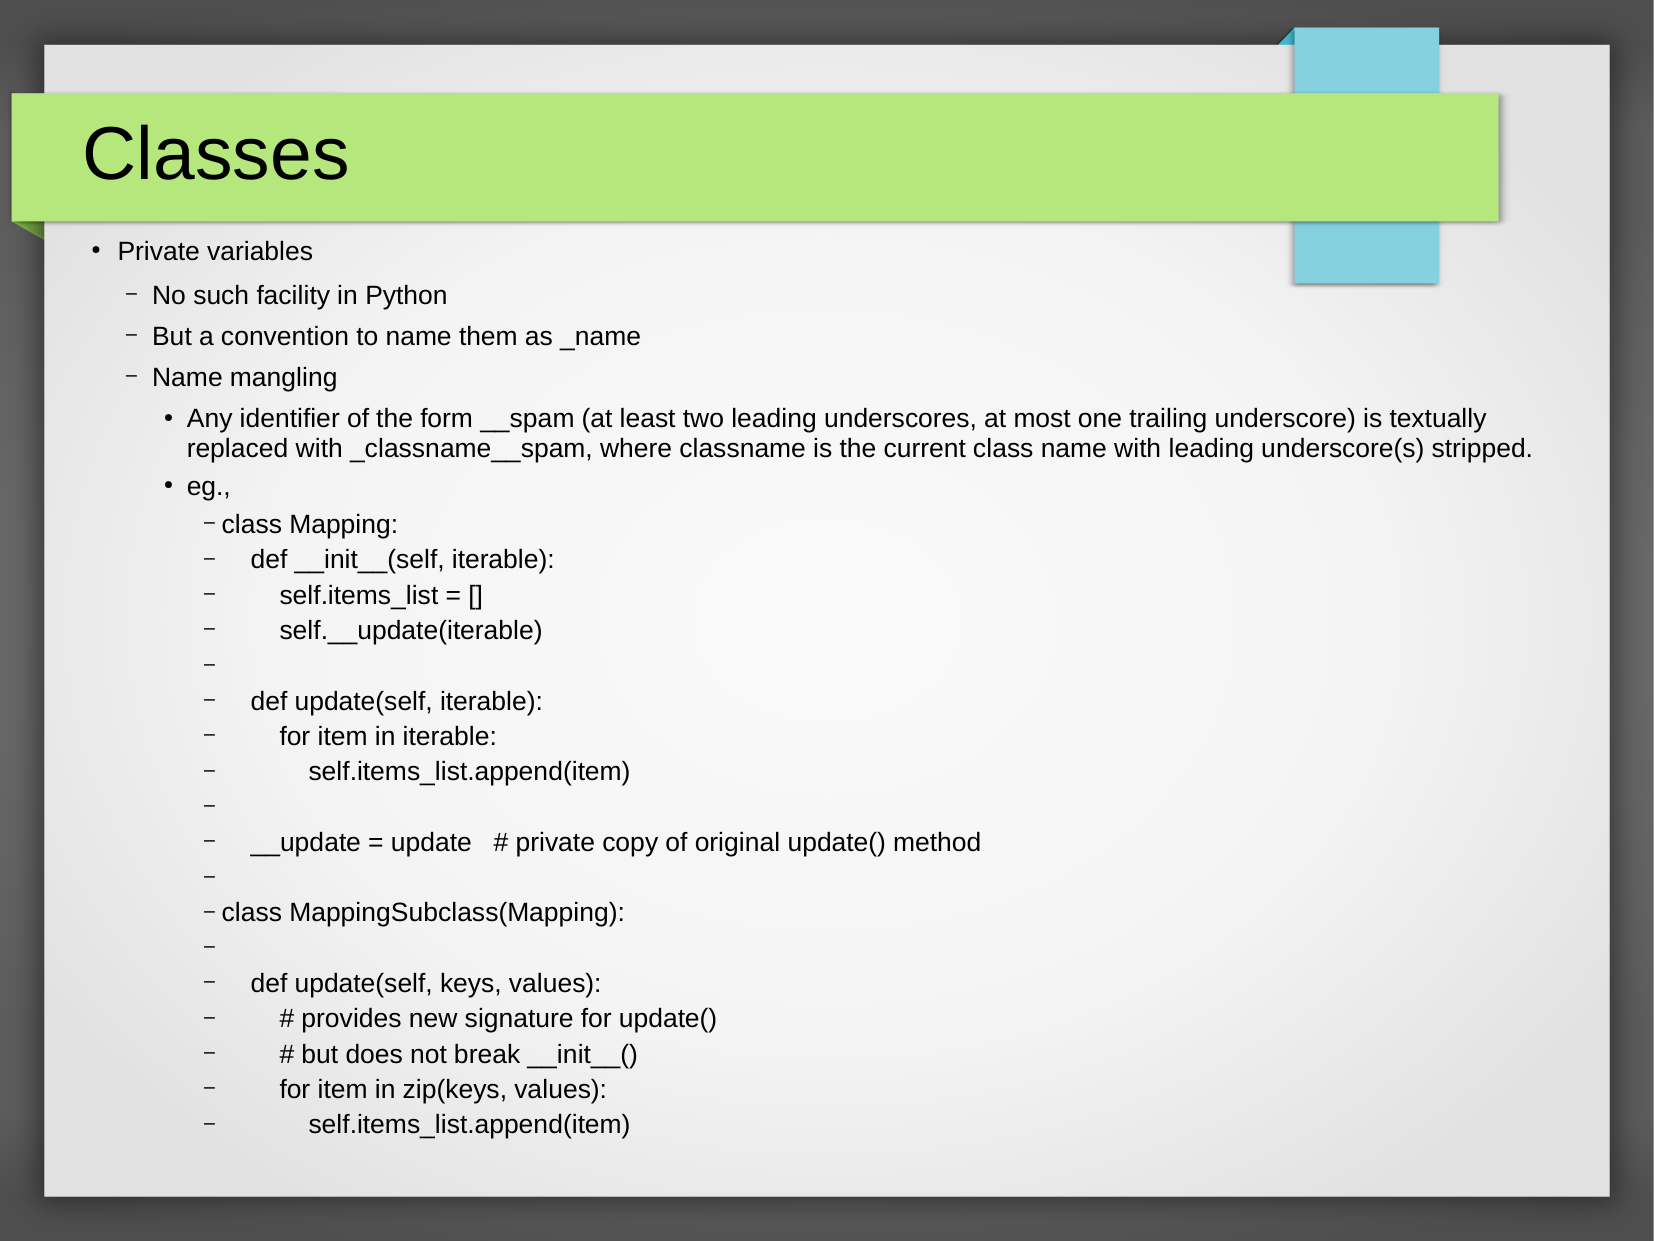

# Classes
Private variables
No such facility in Python
But a convention to name them as _name
Name mangling
Any identifier of the form __spam (at least two leading underscores, at most one trailing underscore) is textually replaced with _classname__spam, where classname is the current class name with leading underscore(s) stripped.
eg.,
class Mapping:
 def __init__(self, iterable):
 self.items_list = []
 self.__update(iterable)
 def update(self, iterable):
 for item in iterable:
 self.items_list.append(item)
 __update = update # private copy of original update() method
class MappingSubclass(Mapping):
 def update(self, keys, values):
 # provides new signature for update()
 # but does not break __init__()
 for item in zip(keys, values):
 self.items_list.append(item)